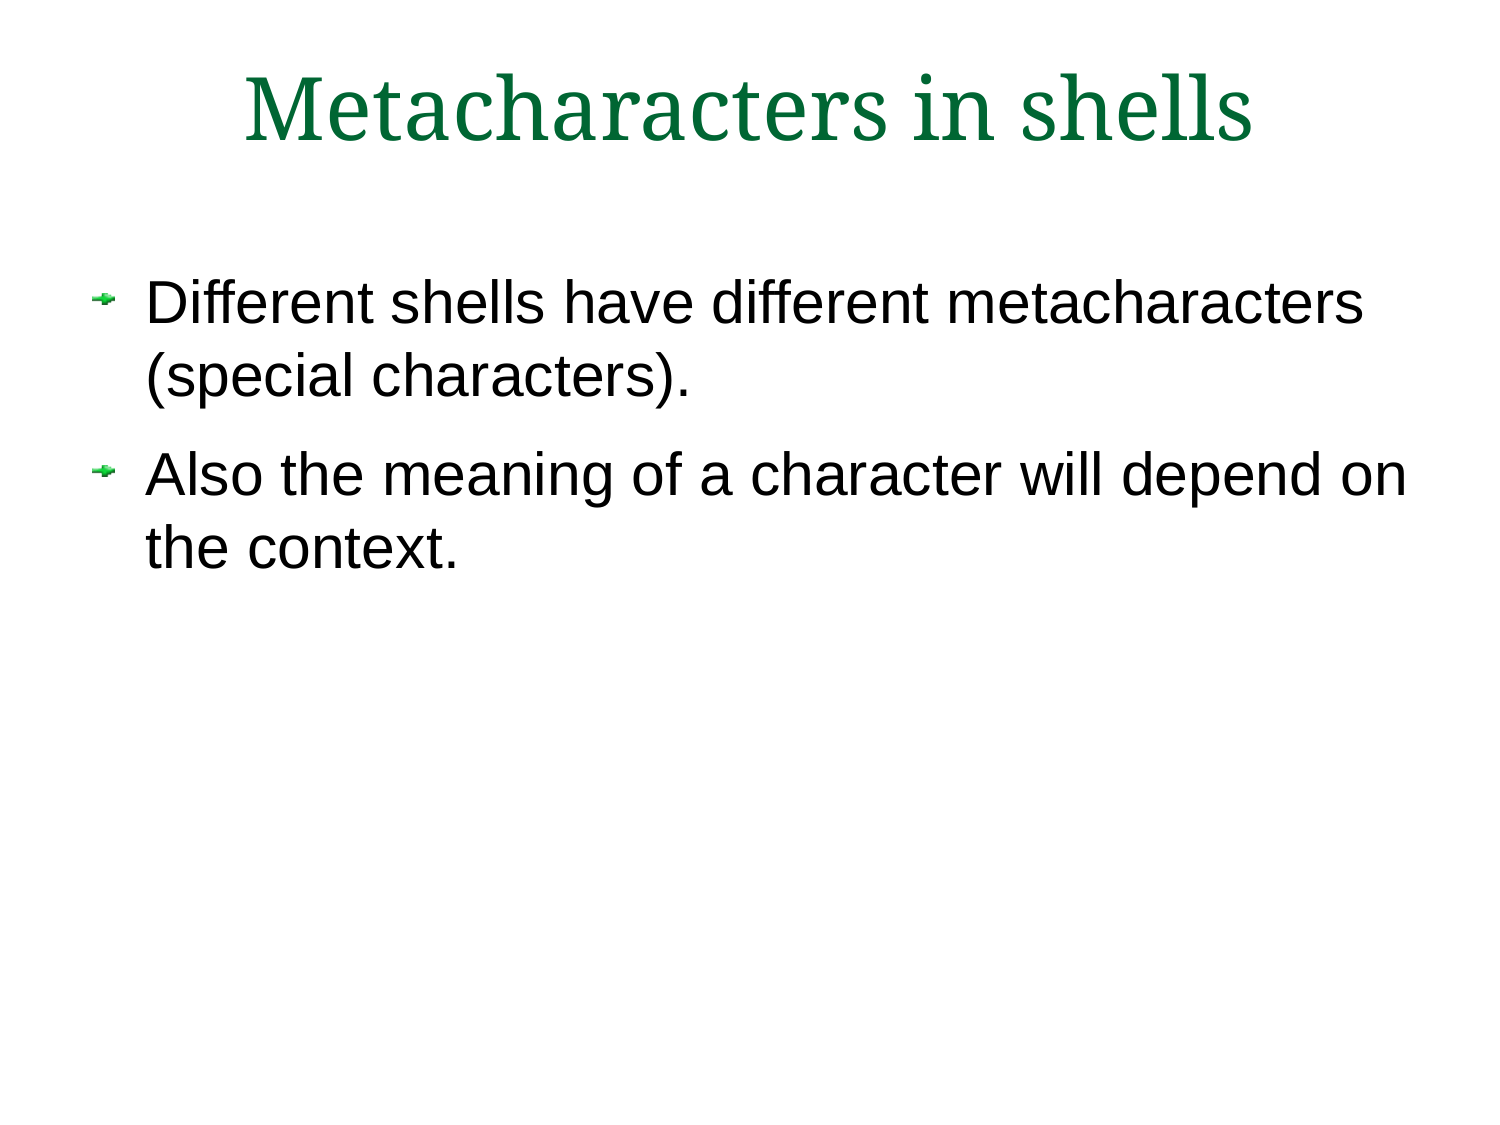

# Metacharacters in shells
Different shells have different metacharacters (special characters).
Also the meaning of a character will depend on the context.